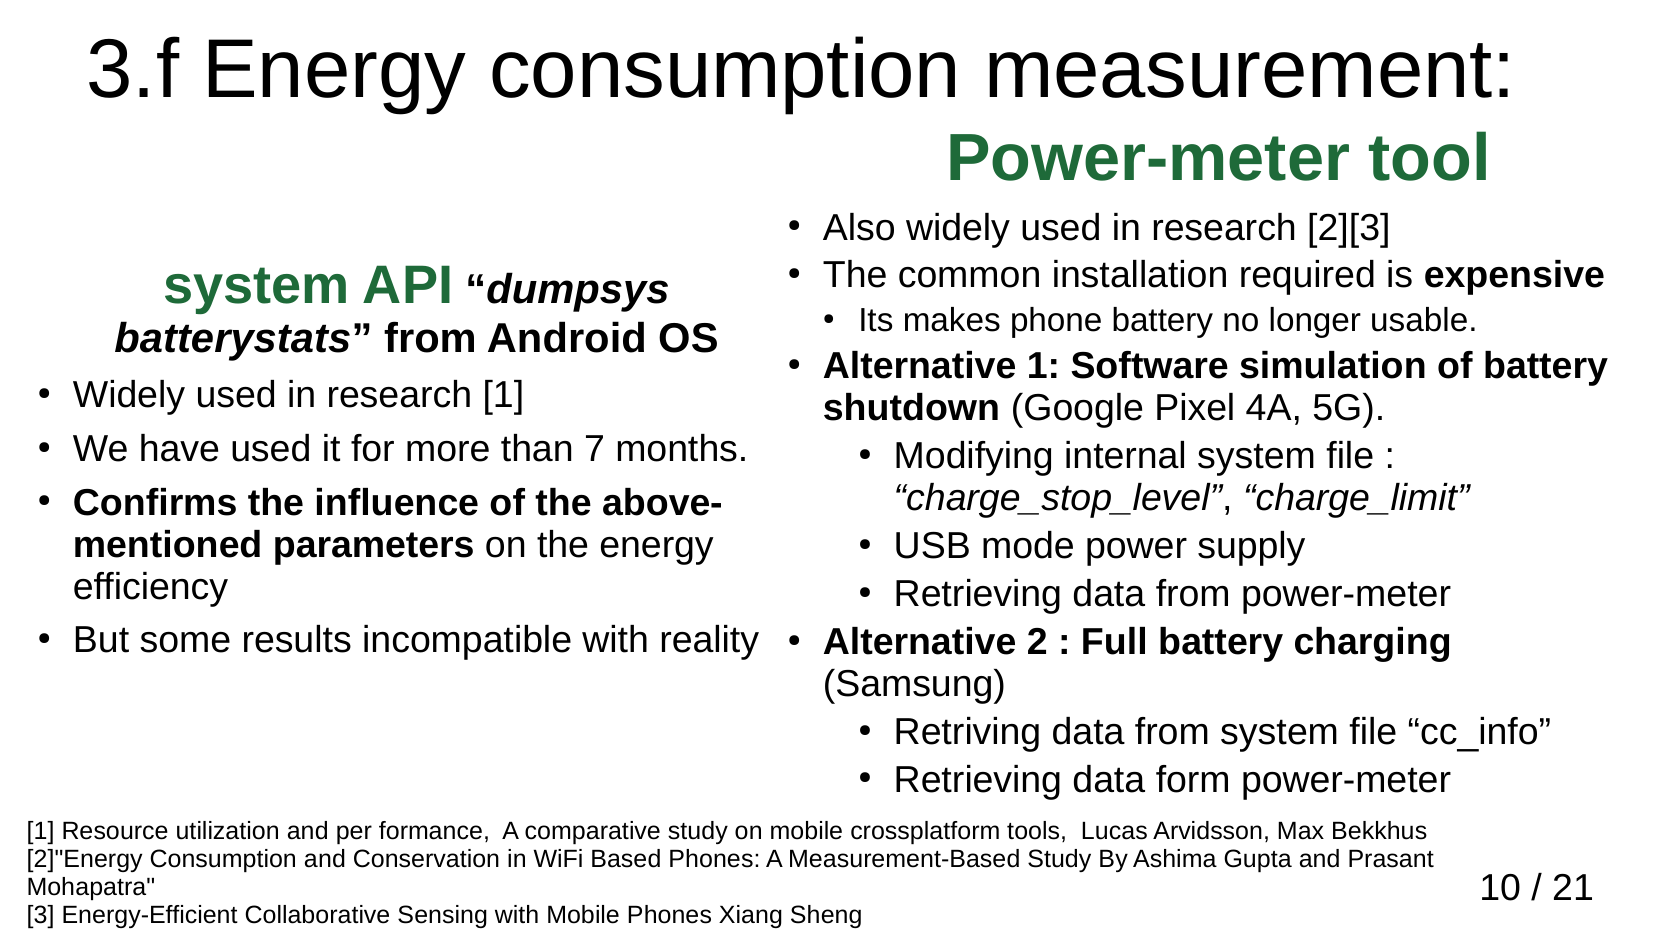

# 3.f Energy consumption measurement:
Power-meter tool
Also widely used in research [2][3]
The common installation required is expensive
Its makes phone battery no longer usable.
Alternative 1: Software simulation of battery shutdown (Google Pixel 4A, 5G).
Modifying internal system file : “charge_stop_level”, “charge_limit”
USB mode power supply
Retrieving data from power-meter
Alternative 2 : Full battery charging (Samsung)
Retriving data from system file “cc_info”
Retrieving data form power-meter
system API “dumpsys batterystats” from Android OS
Widely used in research [1]
We have used it for more than 7 months.
Confirms the influence of the above-mentioned parameters on the energy efficiency
But some results incompatible with reality
[1] Resource utilization and per formance, A comparative study on mobile crossplatform tools, Lucas Arvidsson, Max Bekkhus
[2]"Energy Consumption and Conservation in WiFi Based Phones: A Measurement-Based Study By Ashima Gupta and Prasant Mohapatra"
[3] Energy-Efficient Collaborative Sensing with Mobile Phones Xiang Sheng
10 / 21